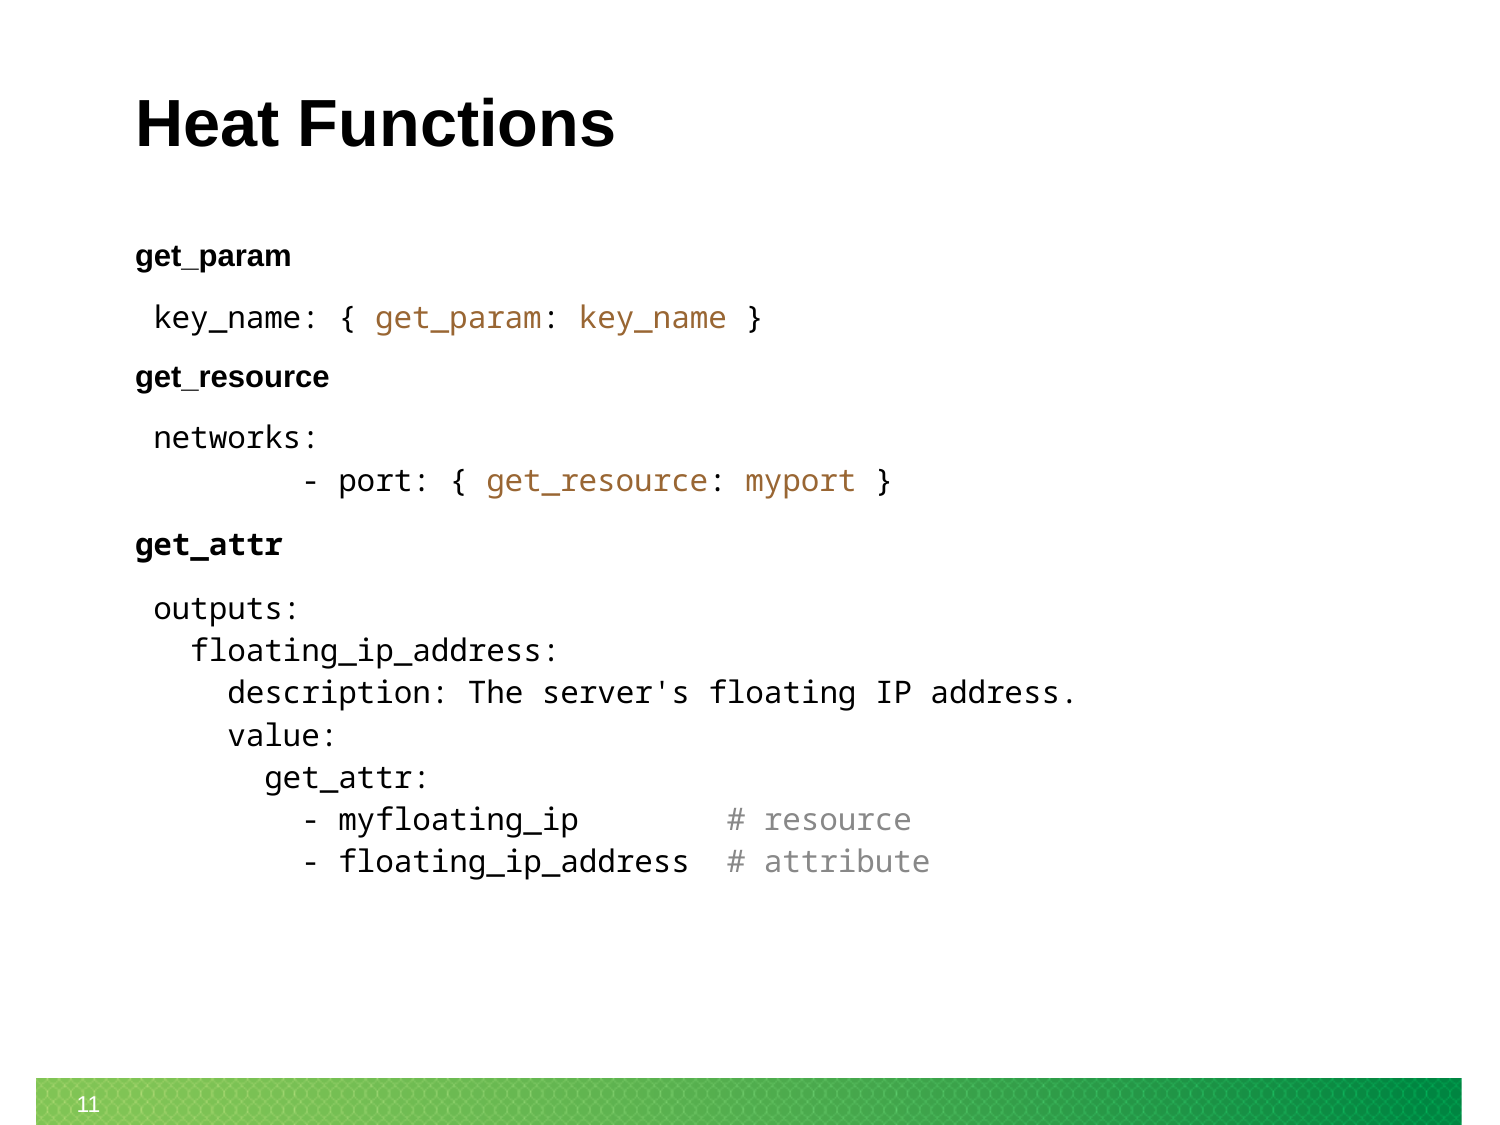

# Heat Functions
get_param
key_name: { get_param: key_name }
get_resource
networks:
 - port: { get_resource: myport }
get_attr
outputs:
 floating_ip_address:
 description: The server's floating IP address.
 value:
 get_attr:
 - myfloating_ip # resource
 - floating_ip_address # attribute